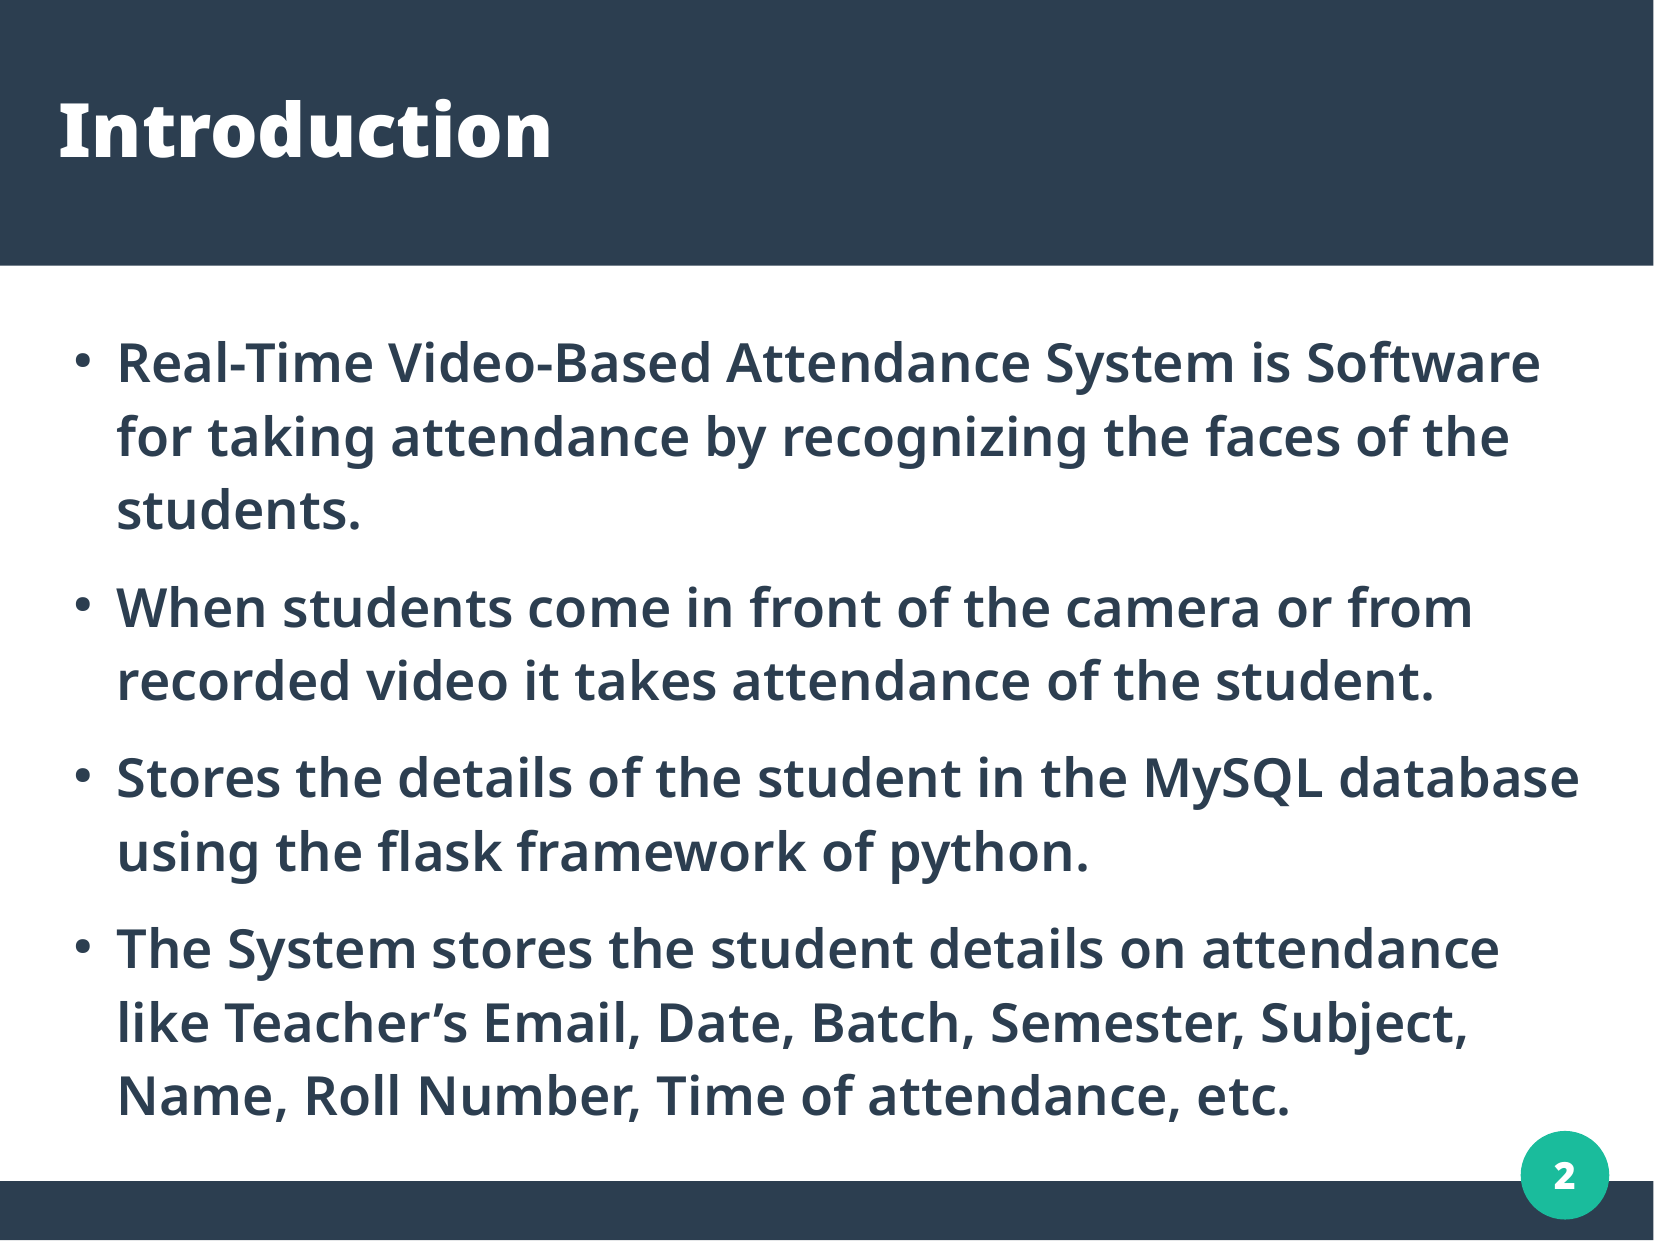

# Introduction
Real-Time Video-Based Attendance System is Software for taking attendance by recognizing the faces of the students.
When students come in front of the camera or from recorded video it takes attendance of the student.
Stores the details of the student in the MySQL database using the flask framework of python.
The System stores the student details on attendance like Teacher’s Email, Date, Batch, Semester, Subject, Name, Roll Number, Time of attendance, etc.
2